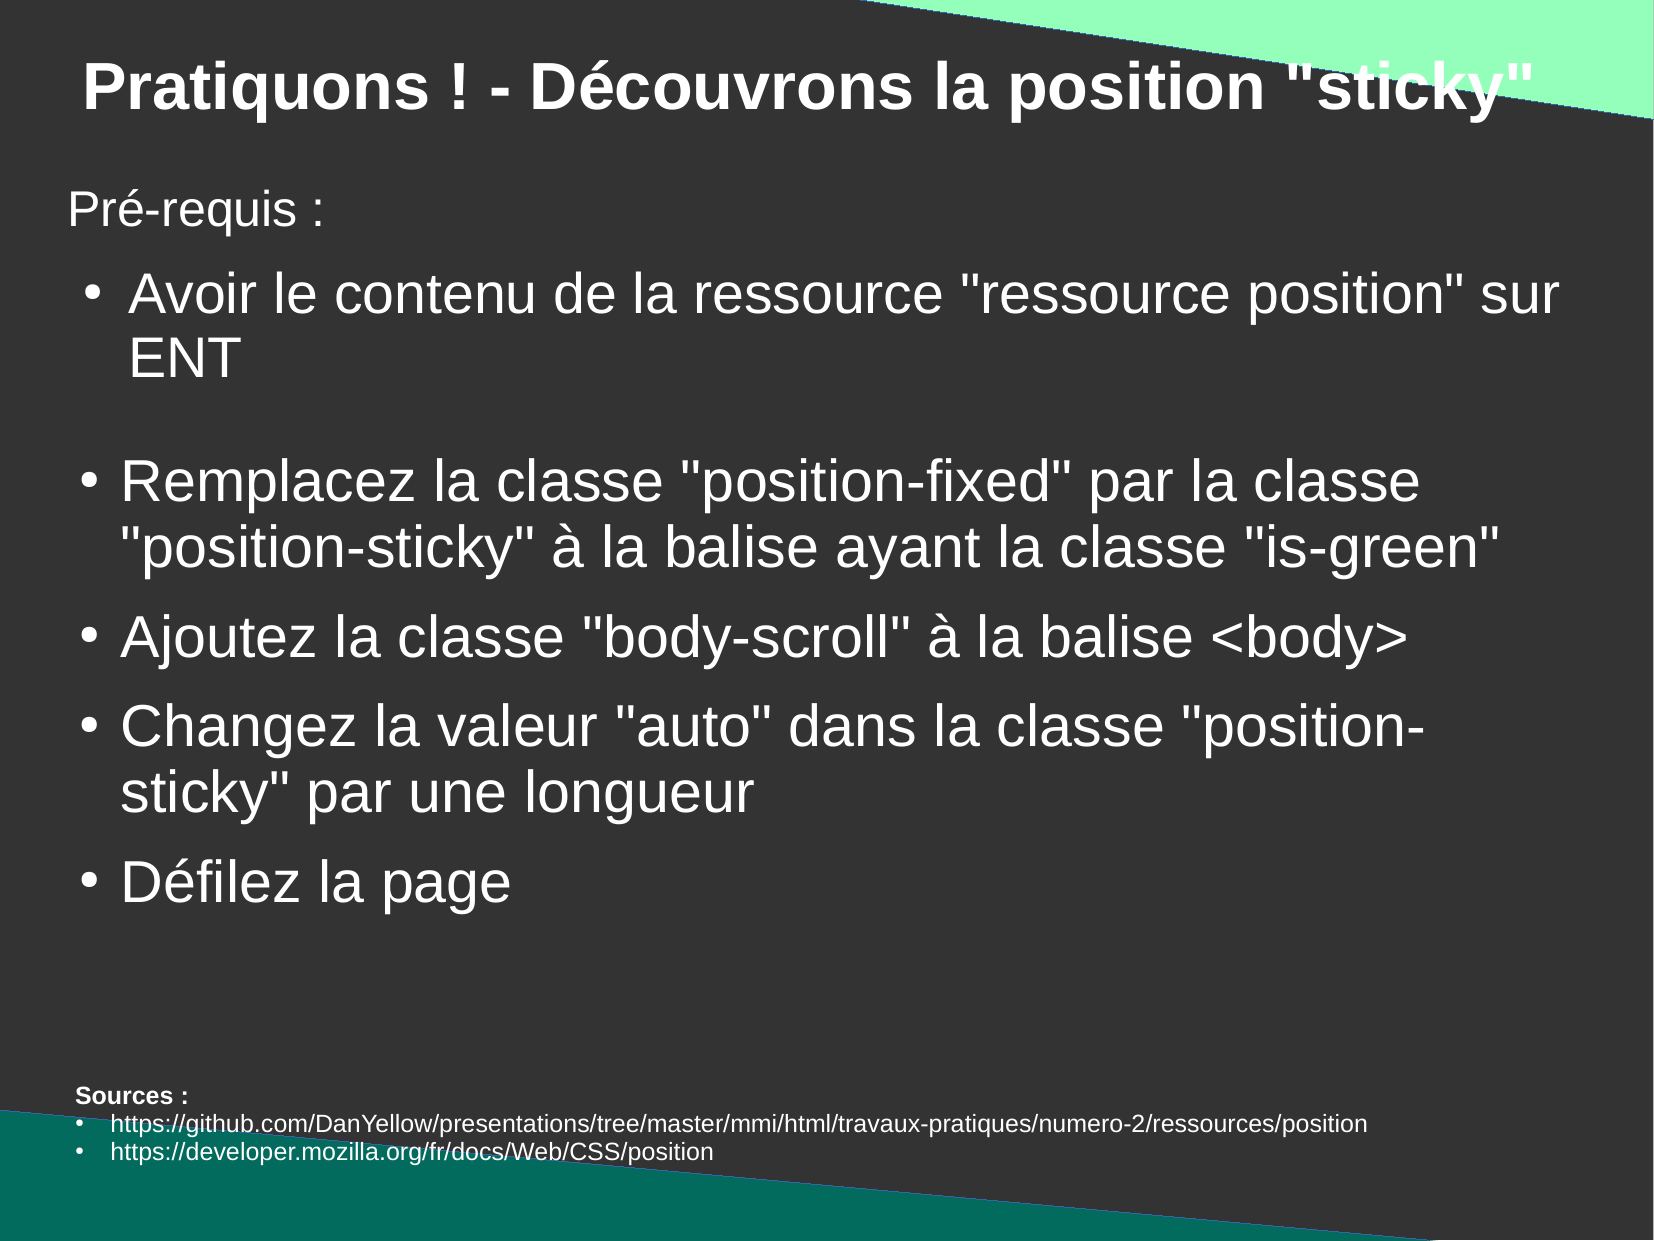

# Pratiquons ! - Découvrons la position "sticky"
Pré-requis :
Avoir le contenu de la ressource "ressource position" sur ENT
Remplacez la classe "position-fixed" par la classe "position-sticky" à la balise ayant la classe "is-green"
Ajoutez la classe "body-scroll" à la balise <body>
Changez la valeur "auto" dans la classe "position-sticky" par une longueur
Défilez la page
Sources :
https://github.com/DanYellow/presentations/tree/master/mmi/html/travaux-pratiques/numero-2/ressources/position
https://developer.mozilla.org/fr/docs/Web/CSS/position